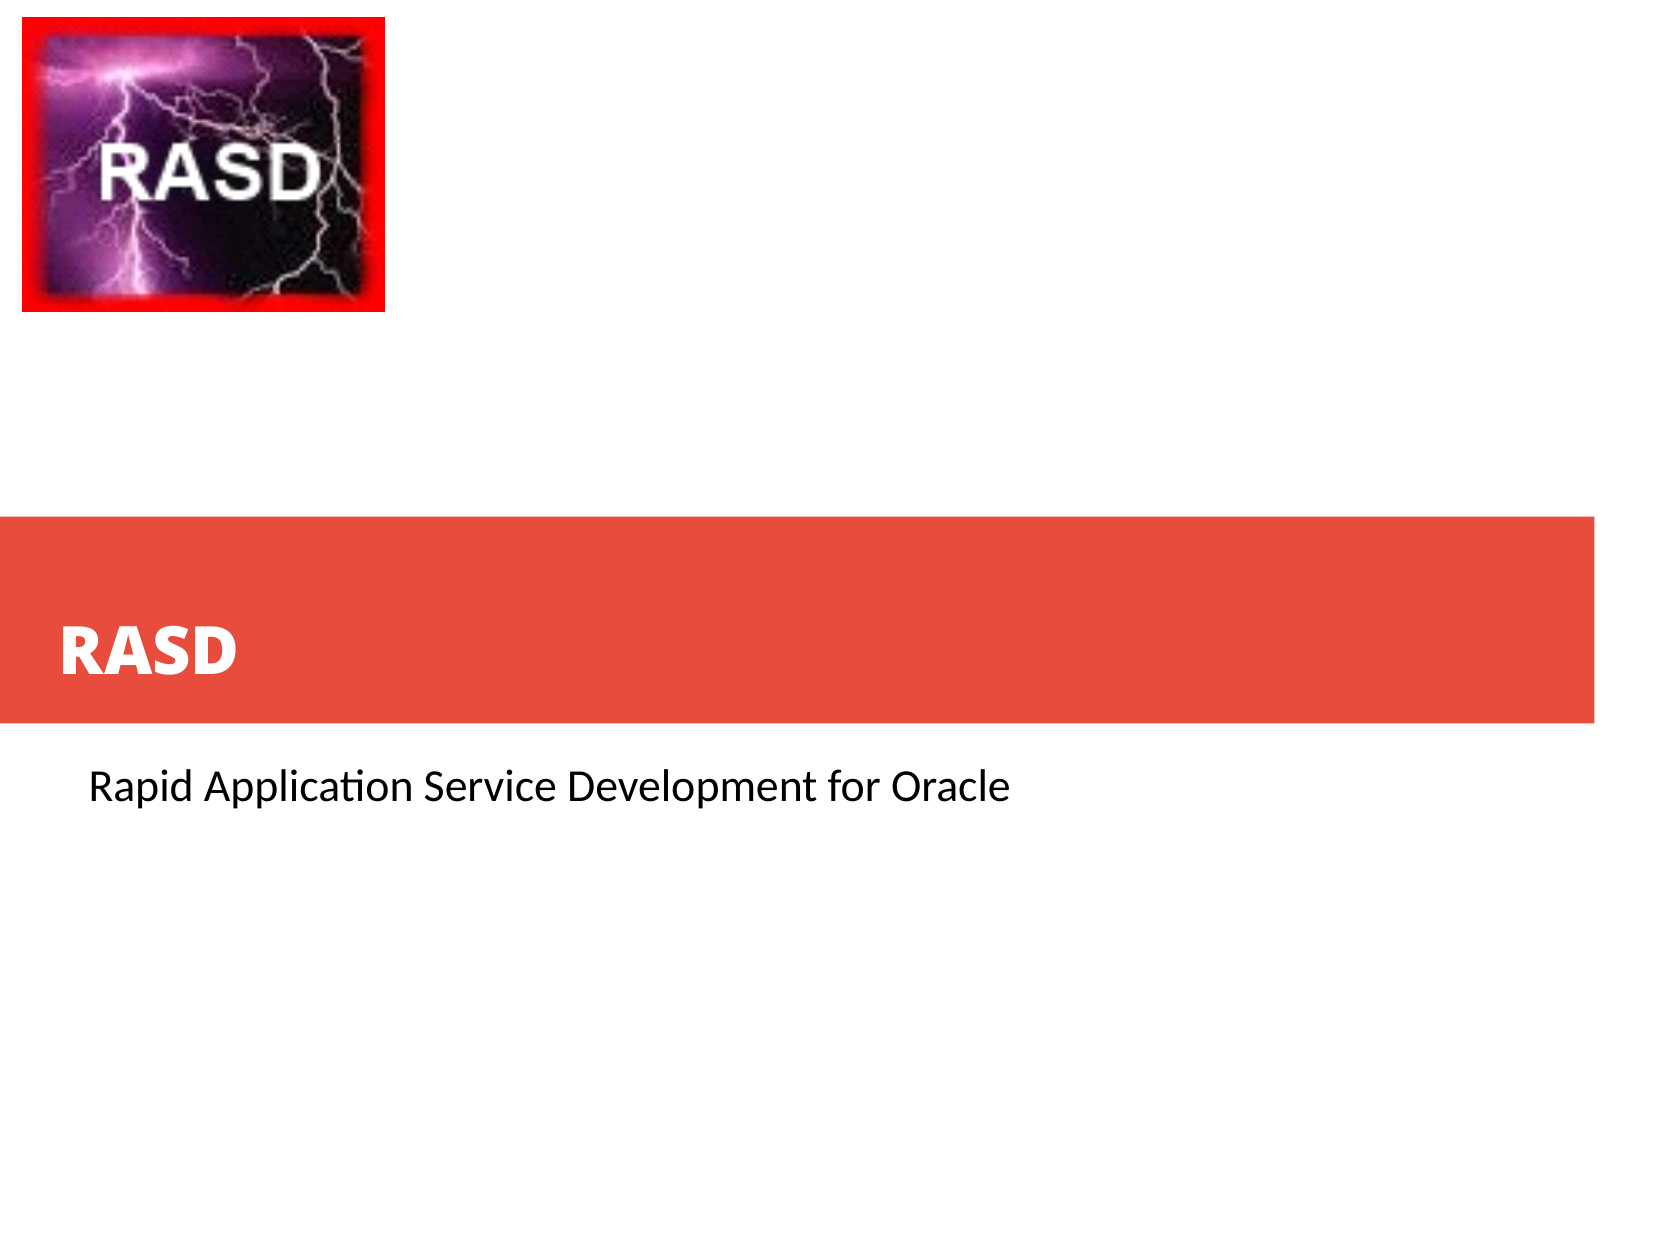

# RASD
Rapid Application Service Development for Oracle